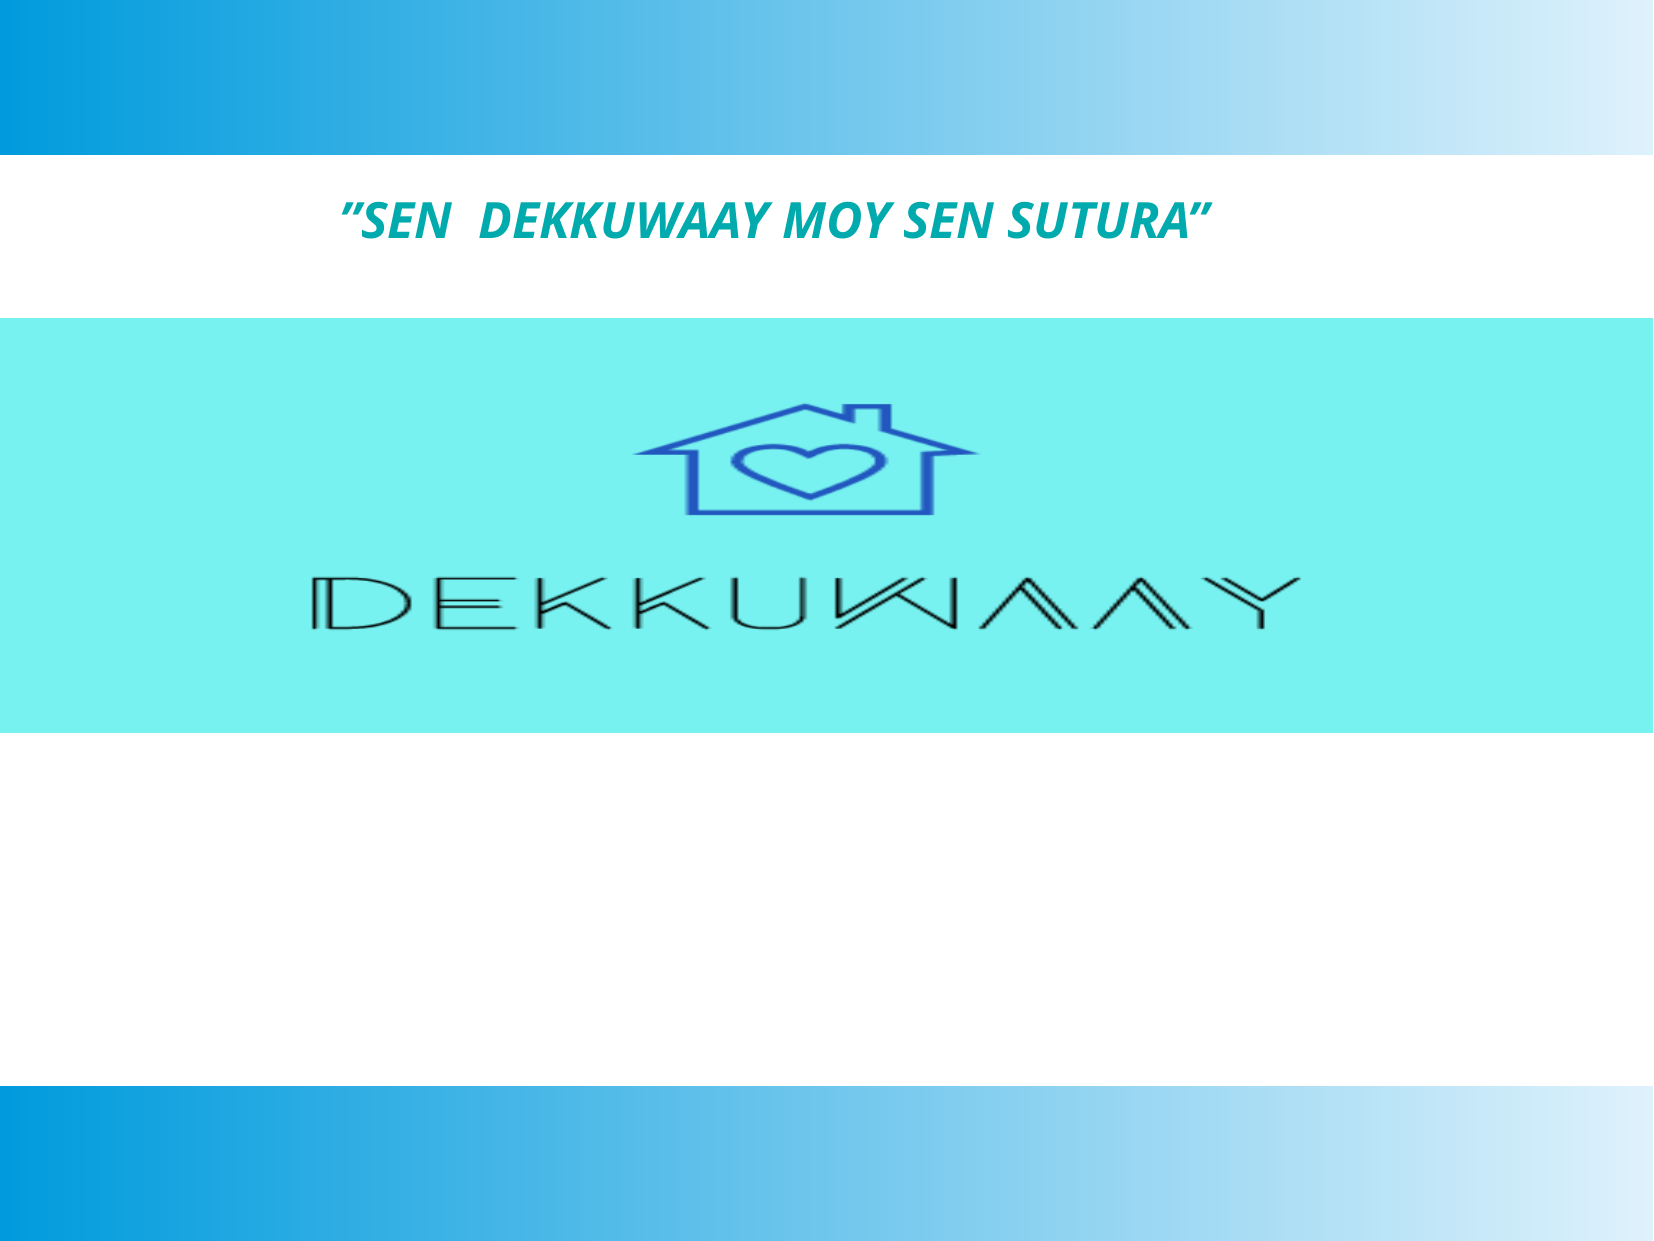

’’SEN DEKKUWAAY MOY SEN SUTURA’’
# ‘